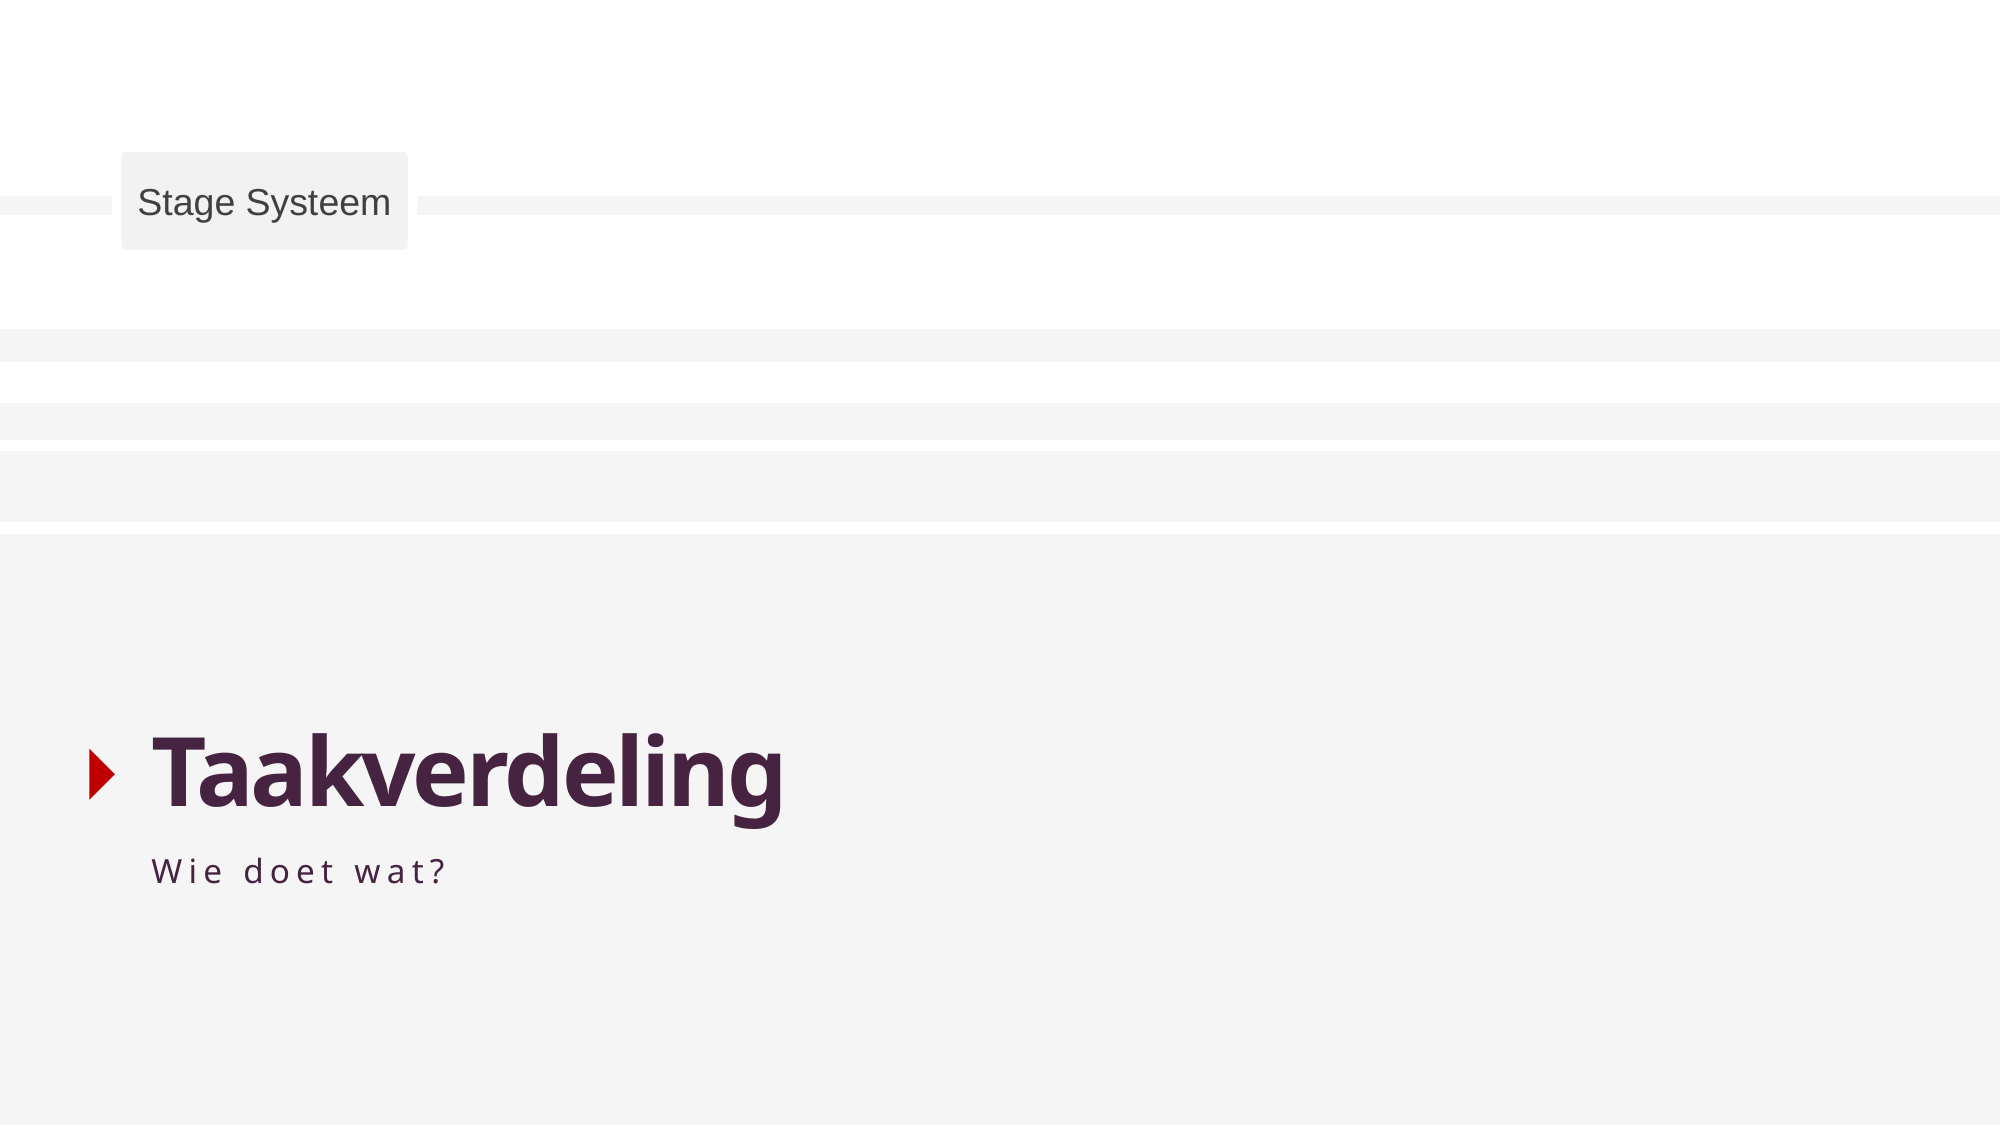

Stage Systeem
# Taakverdeling
Wie doet wat?